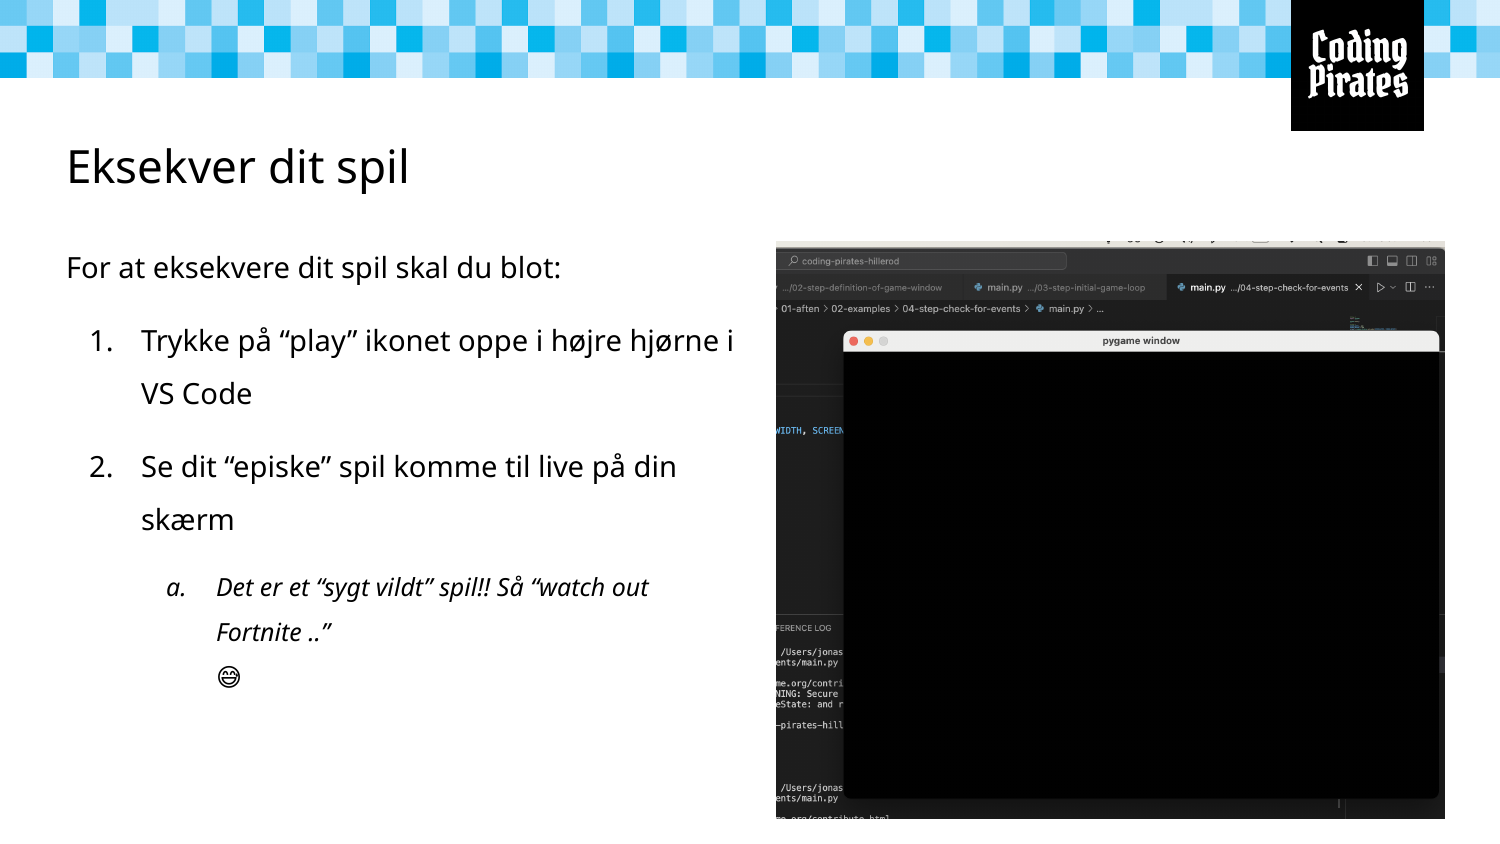

# Eksekver dit spil
For at eksekvere dit spil skal du blot:
Trykke på “play” ikonet oppe i højre hjørne i VS Code
Se dit “episke” spil komme til live på din skærm
Det er et “sygt vildt” spil!! Så “watch out Fortnite ..”
🤪🤪😅